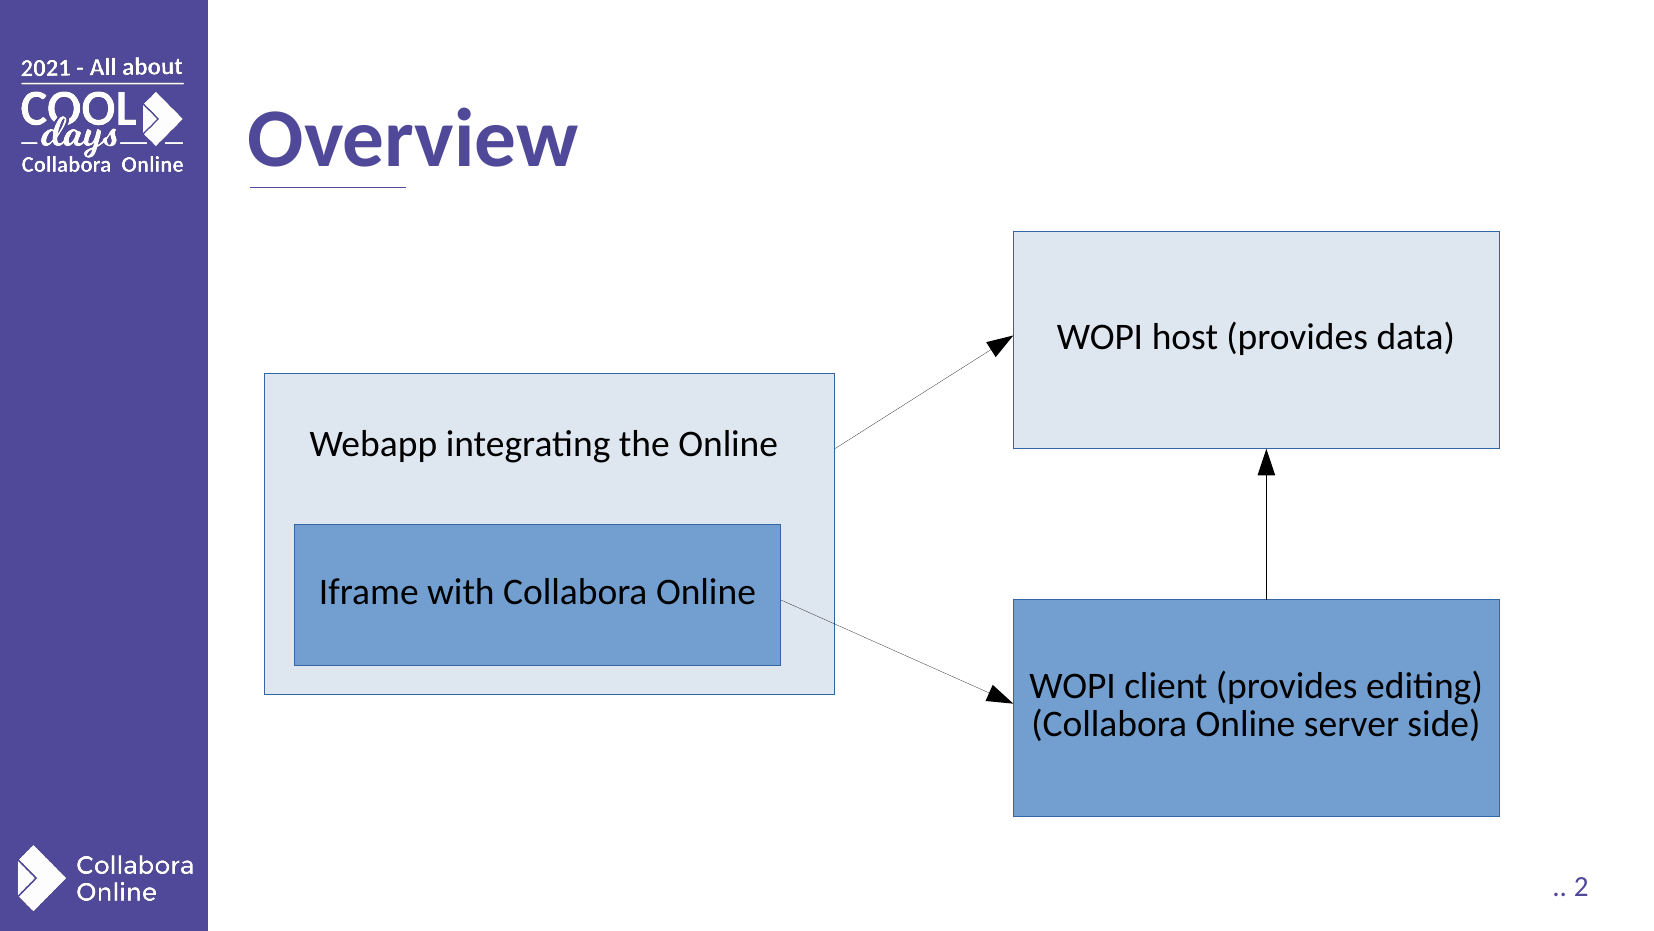

# Overview
WOPI host (provides data)
Webapp integrating the Online
Iframe with Collabora Online
WOPI client (provides editing)
(Collabora Online server side)
2